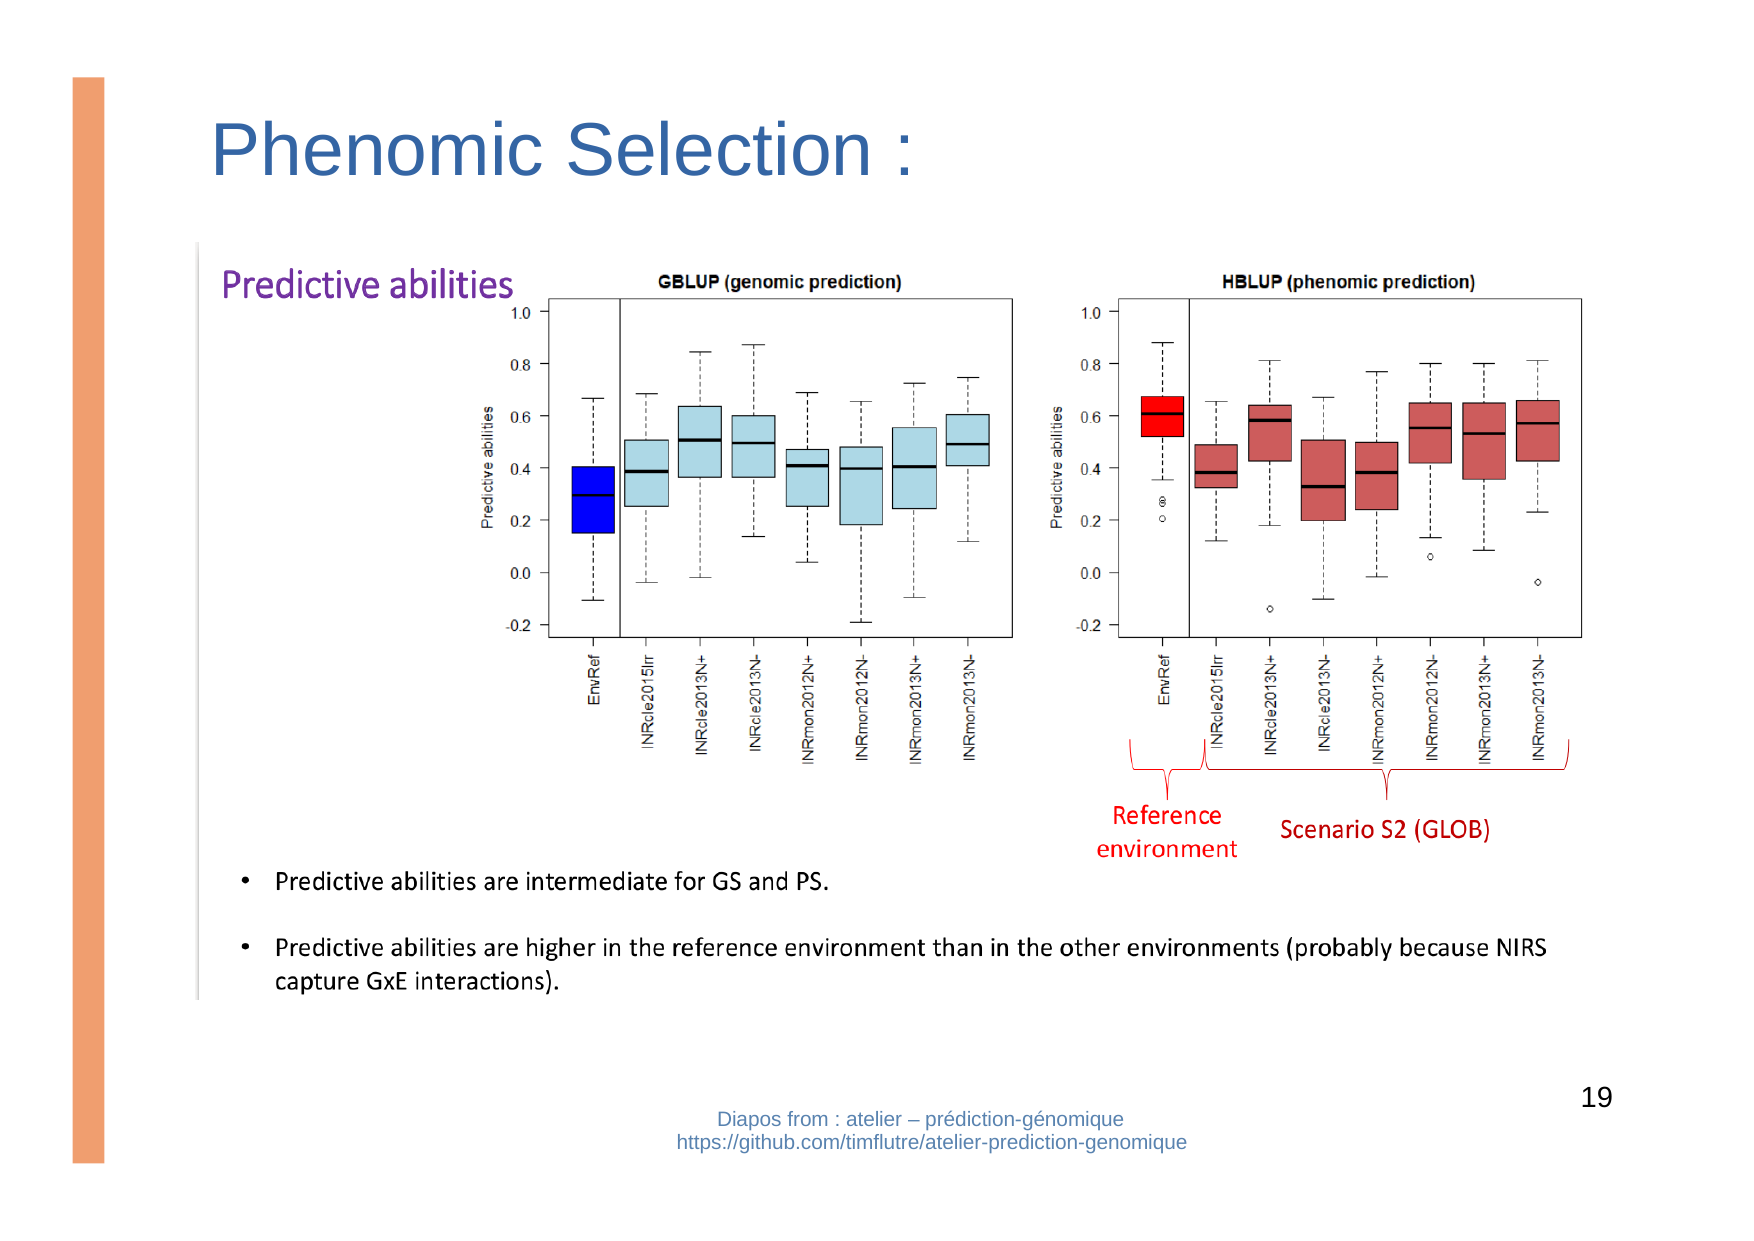

Phenomic Selection :
19
 Diapos from : atelier – prédiction-génomique
https://github.com/timflutre/atelier-prediction-genomique